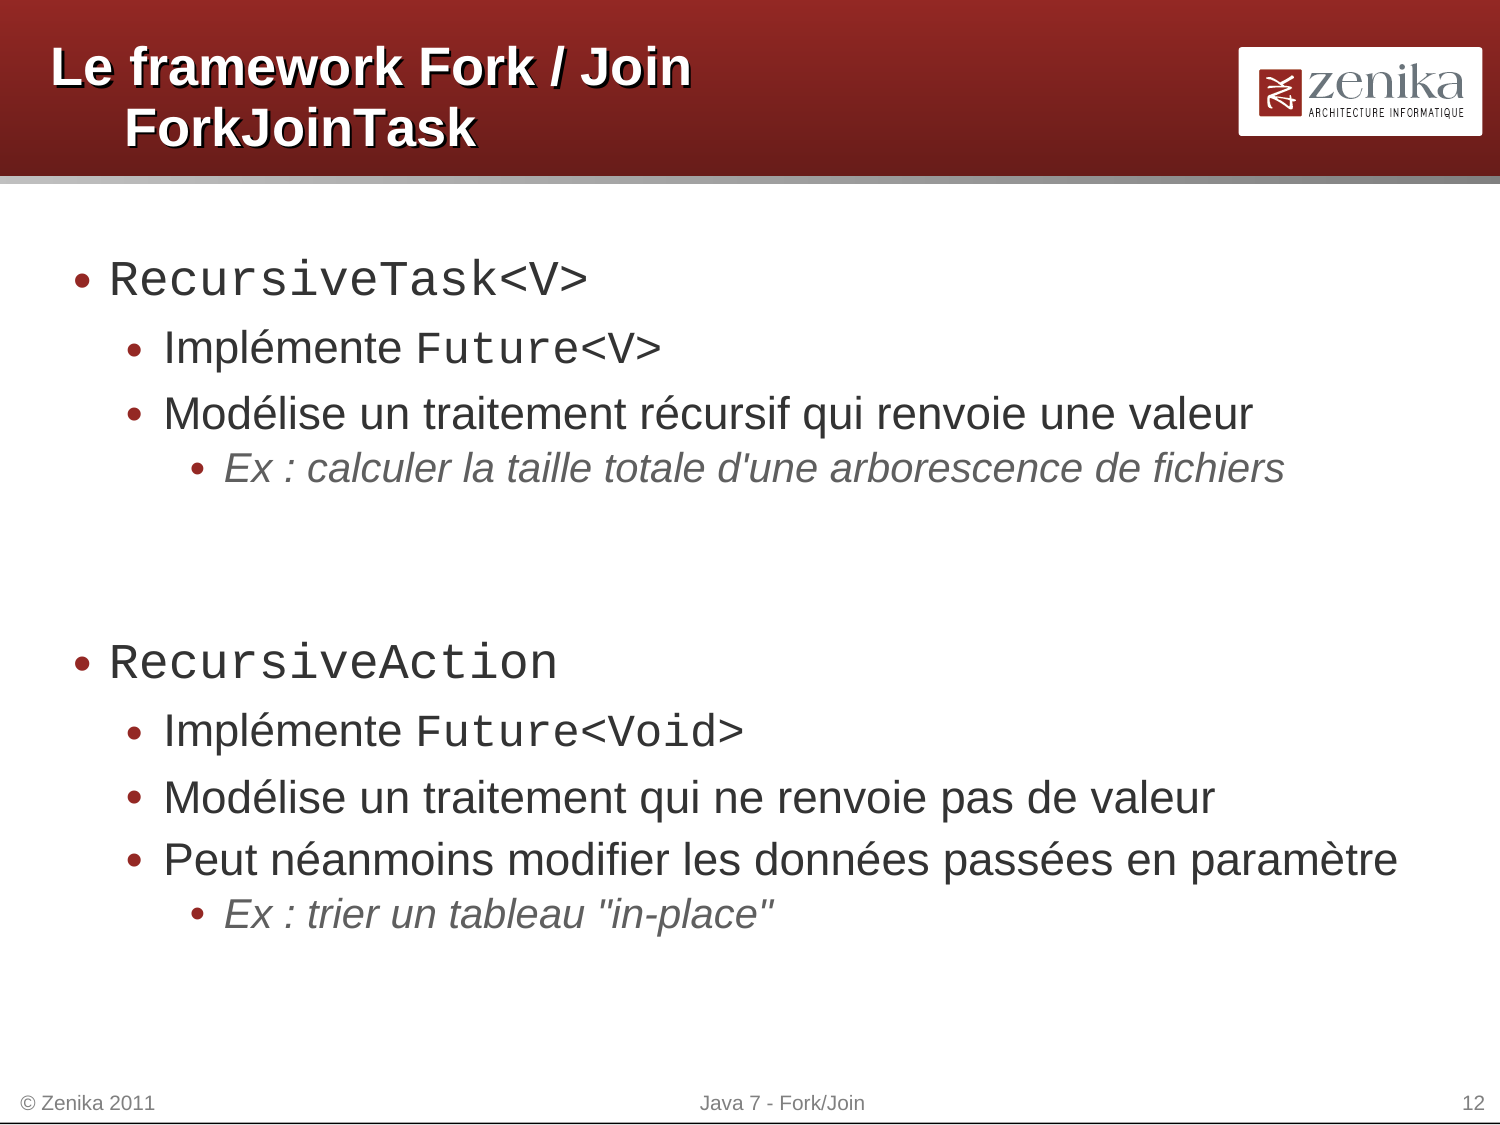

# Le framework Fork / Join ForkJoinTask
RecursiveTask<V>
Implémente Future<V>
Modélise un traitement récursif qui renvoie une valeur
Ex : calculer la taille totale d'une arborescence de fichiers
RecursiveAction
Implémente Future<Void>
Modélise un traitement qui ne renvoie pas de valeur
Peut néanmoins modifier les données passées en paramètre
Ex : trier un tableau "in-place"